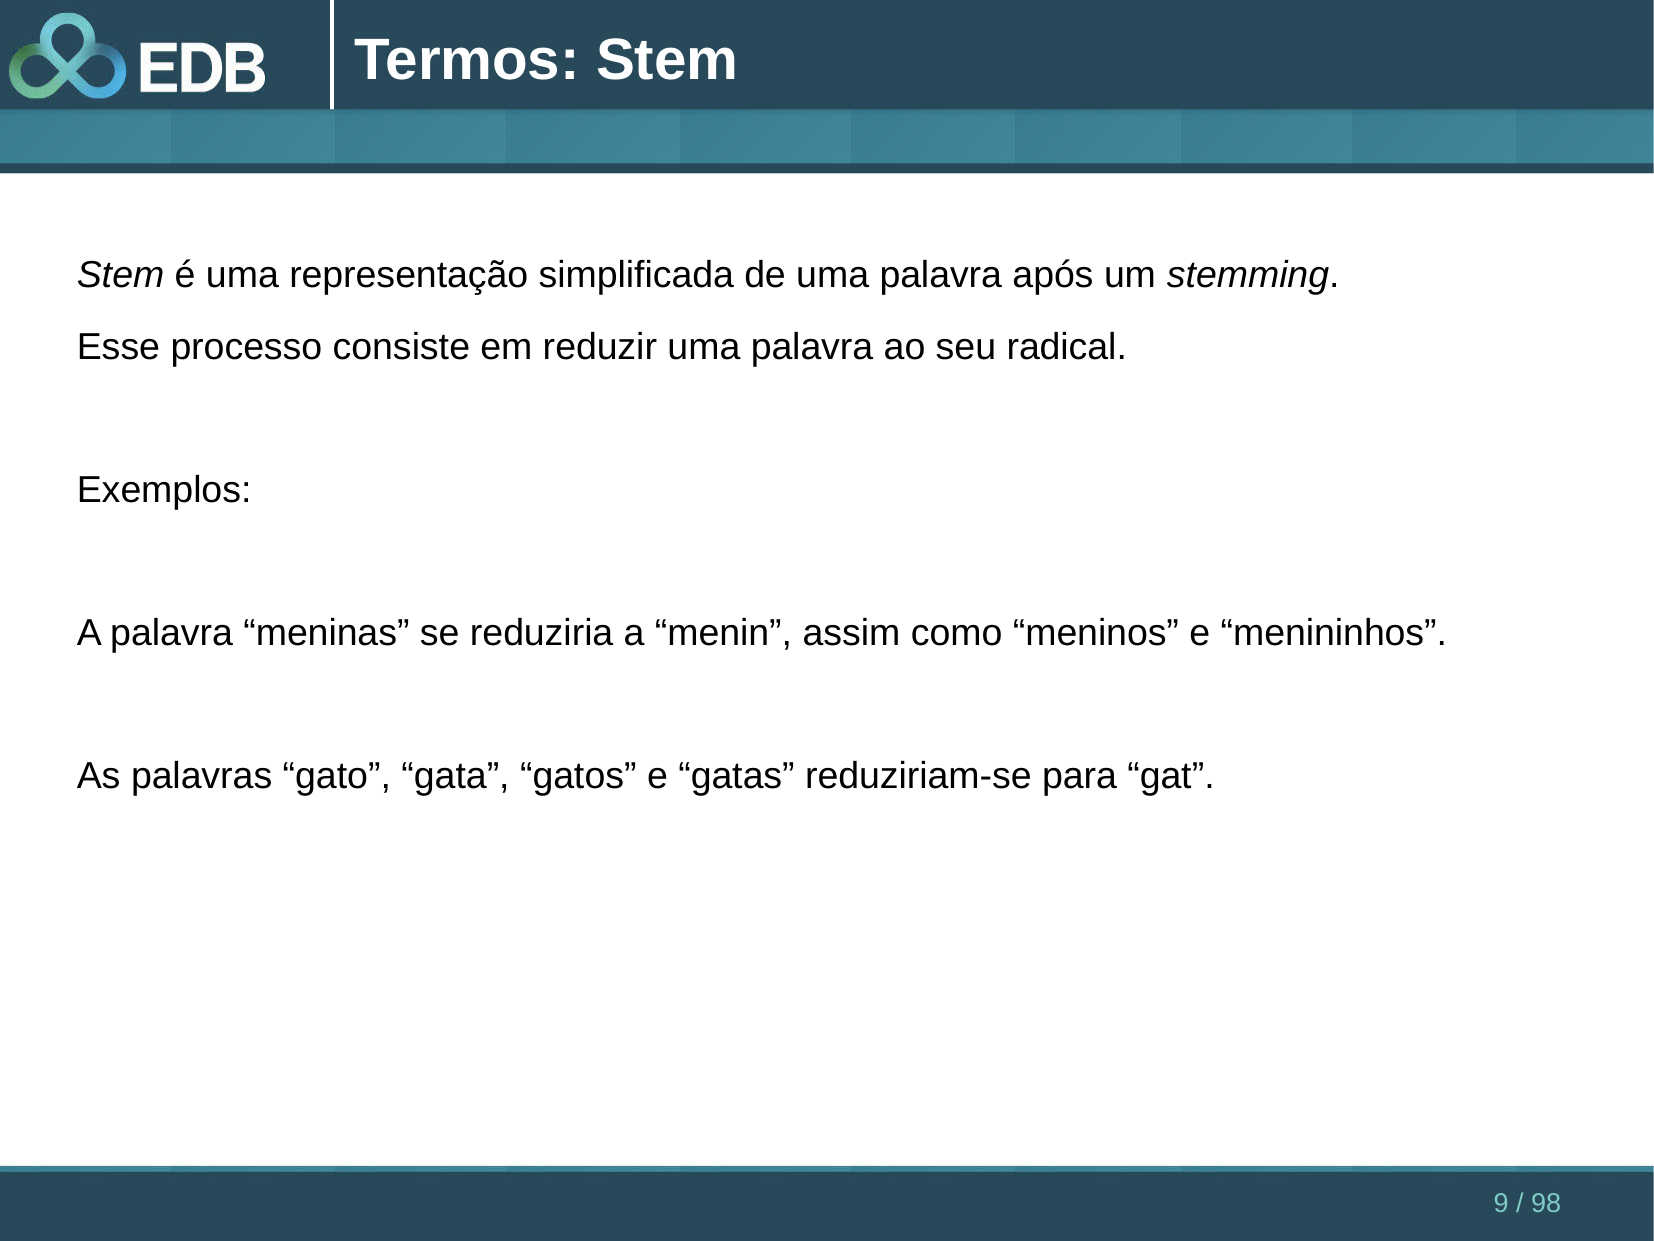

# Termos: Stem
Stem é uma representação simplificada de uma palavra após um stemming.
Esse processo consiste em reduzir uma palavra ao seu radical.
Exemplos:
A palavra “meninas” se reduziria a “menin”, assim como “meninos” e “menininhos”.
As palavras “gato”, “gata”, “gatos” e “gatas” reduziriam-se para “gat”.